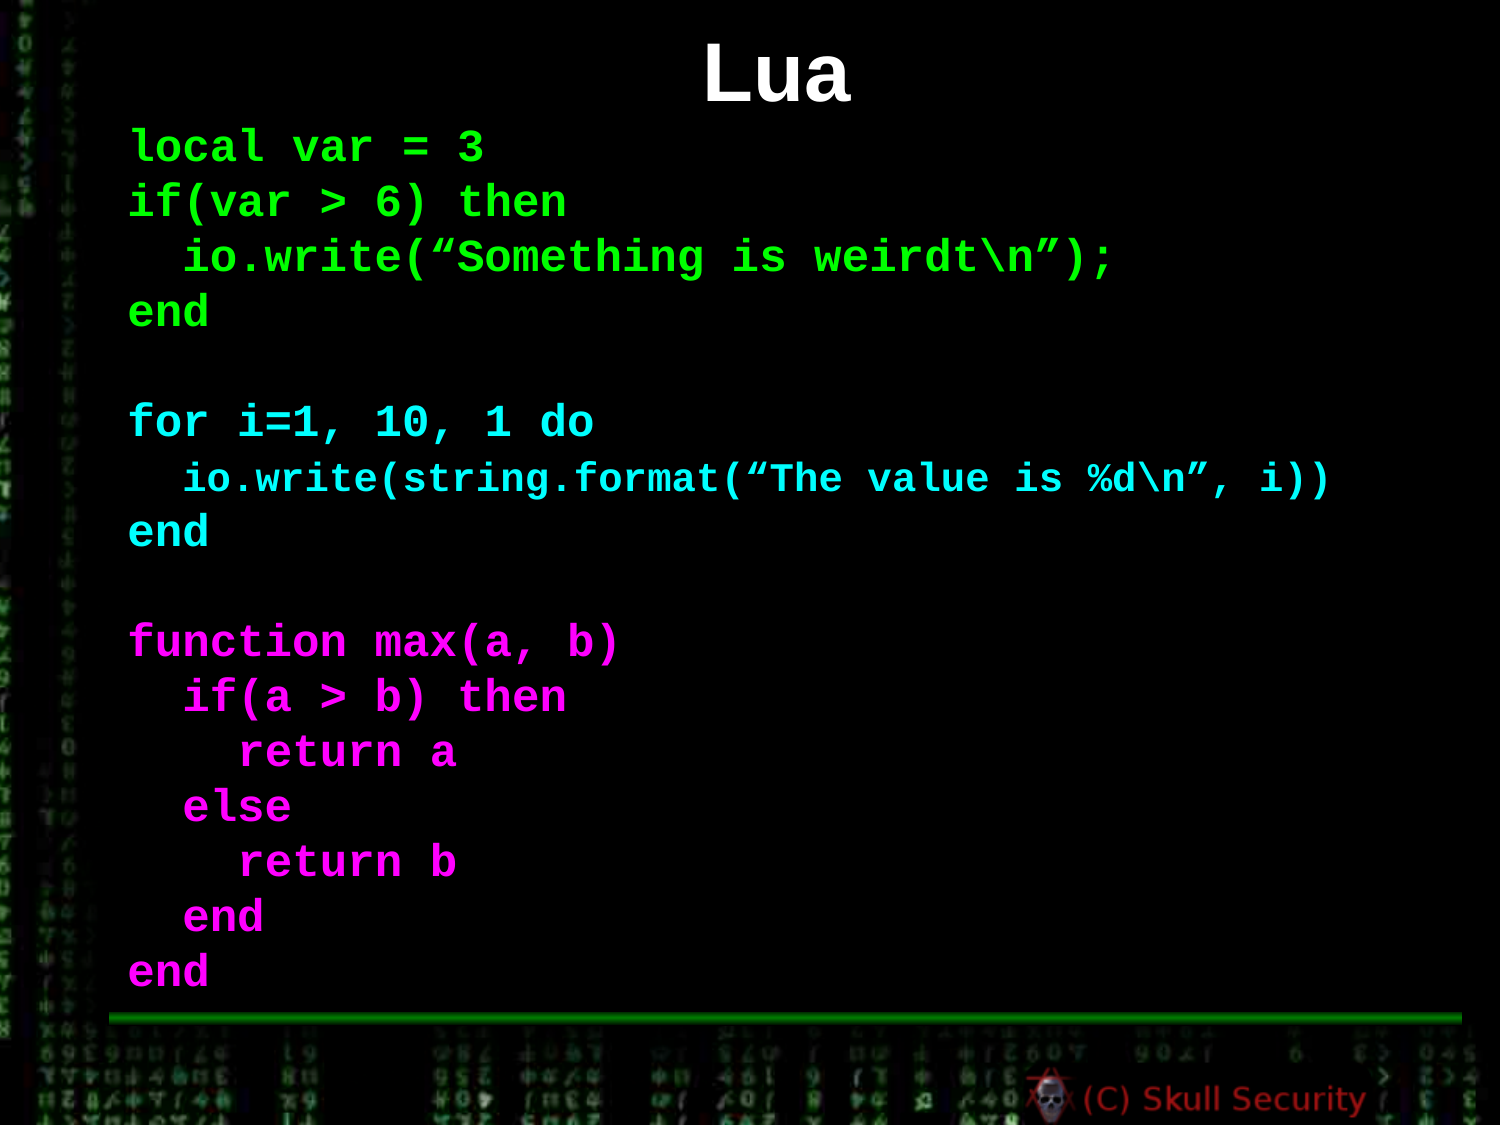

# Lua
local var = 3
if(var > 6) then
 io.write(“Something is weirdt\n”);
end
for i=1, 10, 1 do
 io.write(string.format(“The value is %d\n”, i))
end
function max(a, b)
 if(a > b) then
 return a
 else
 return b
 end
end